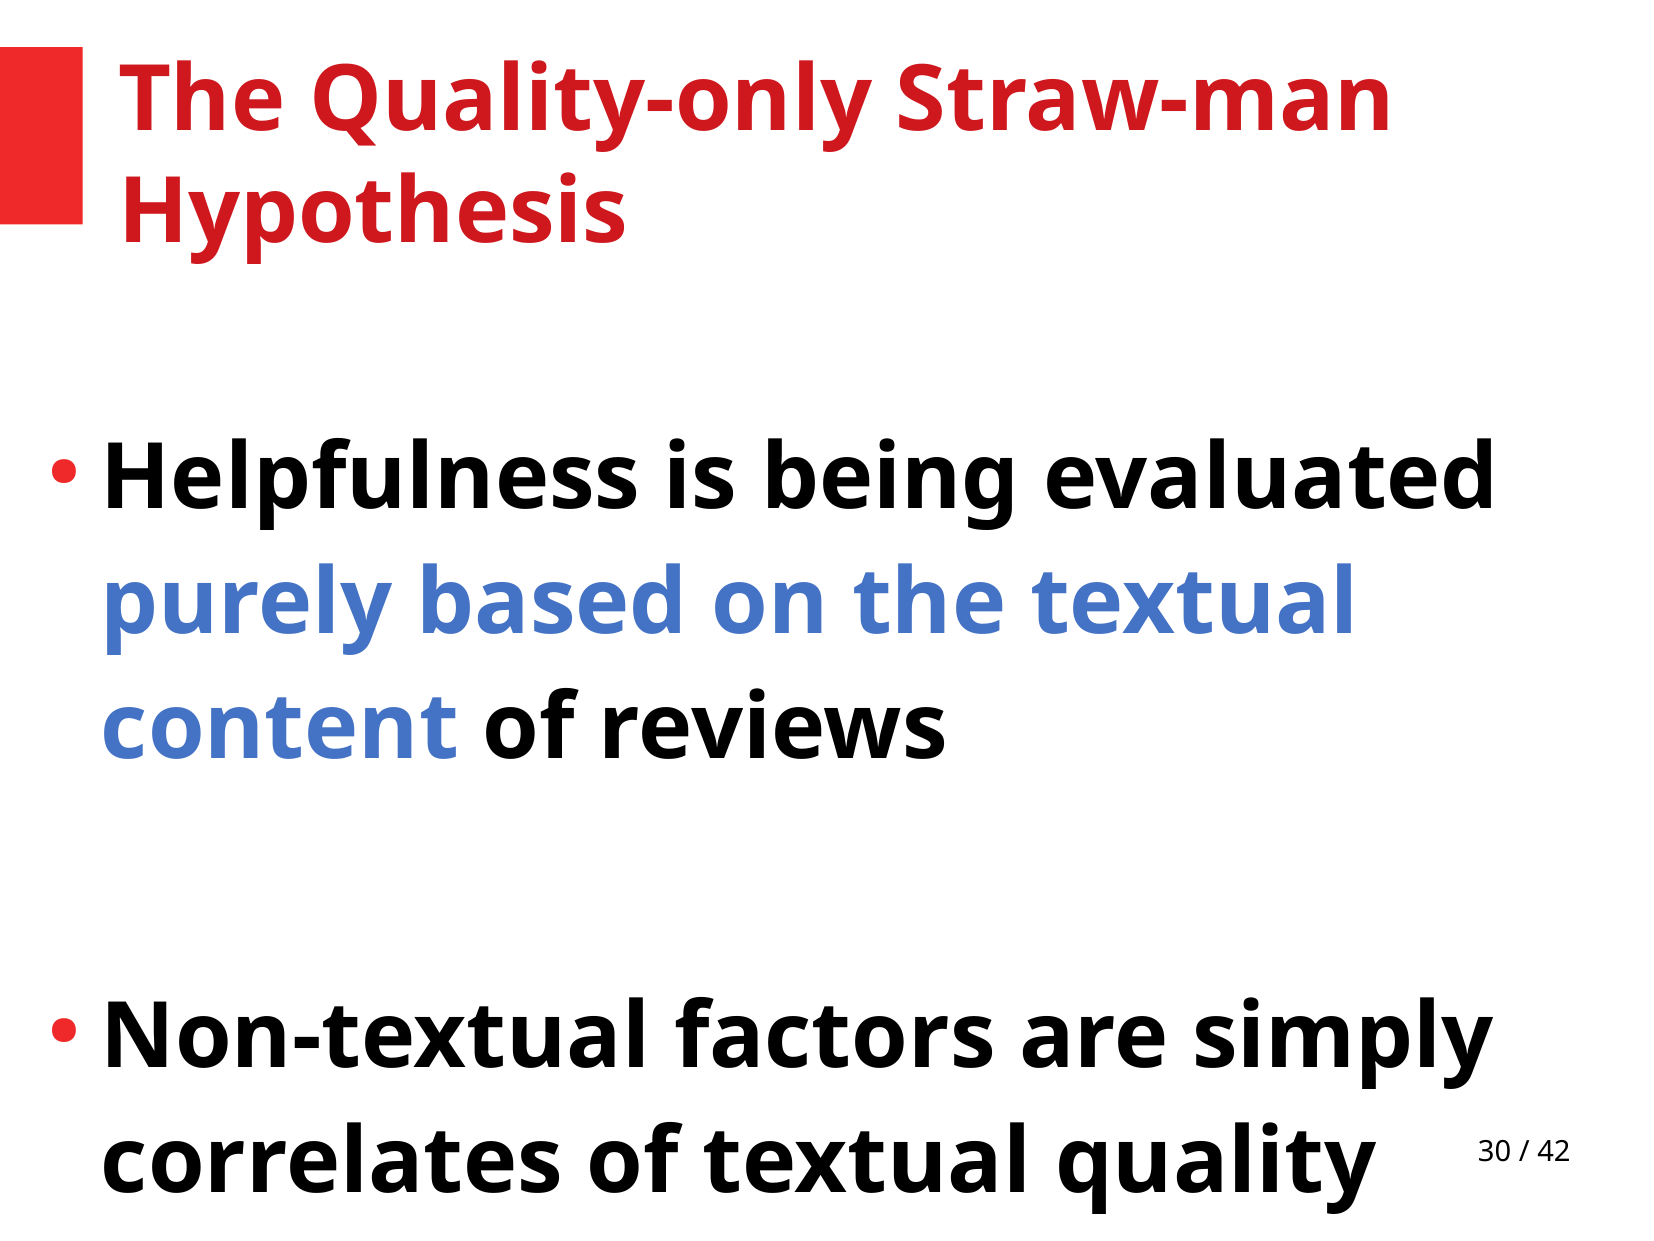

# The Quality-only Straw-man Hypothesis
Helpfulness is being evaluated purely based on the textual content of reviews
Non-textual factors are simply correlates of textual quality
30